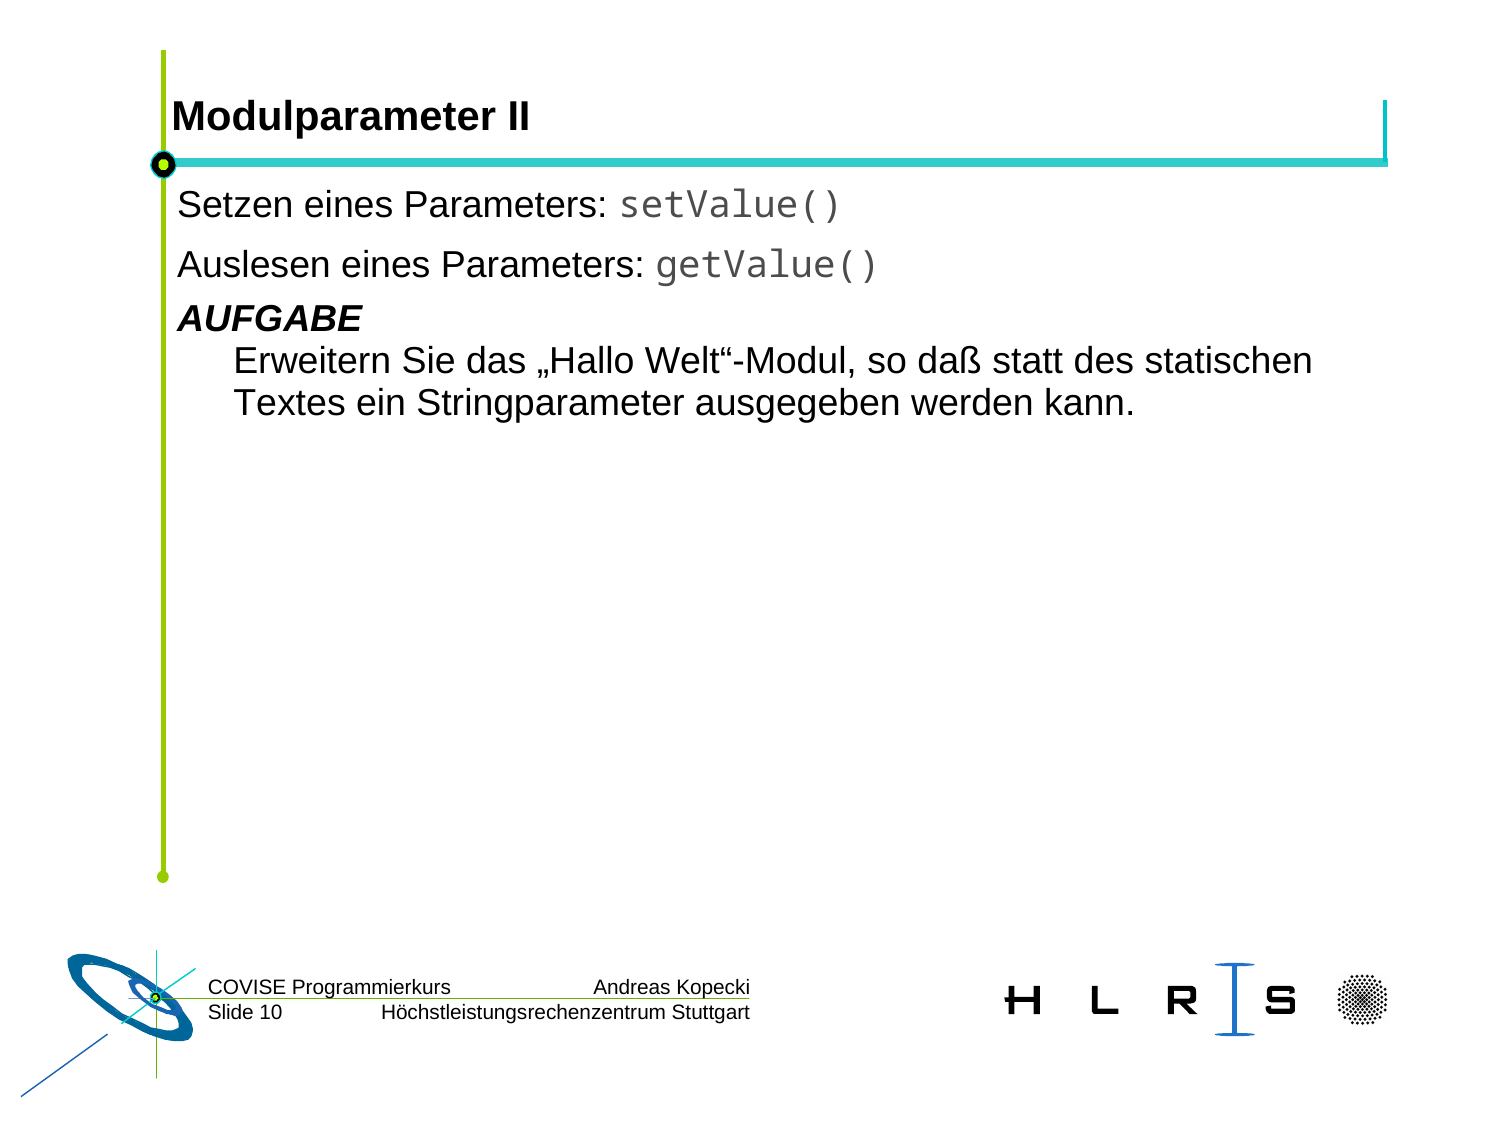

# Modulparameter II
Setzen eines Parameters: setValue()
Auslesen eines Parameters: getValue()
AUFGABE
Erweitern Sie das „Hallo Welt“-Modul, so daß statt des statischen Textes ein Stringparameter ausgegeben werden kann.
COVISE Programmierkurs
10